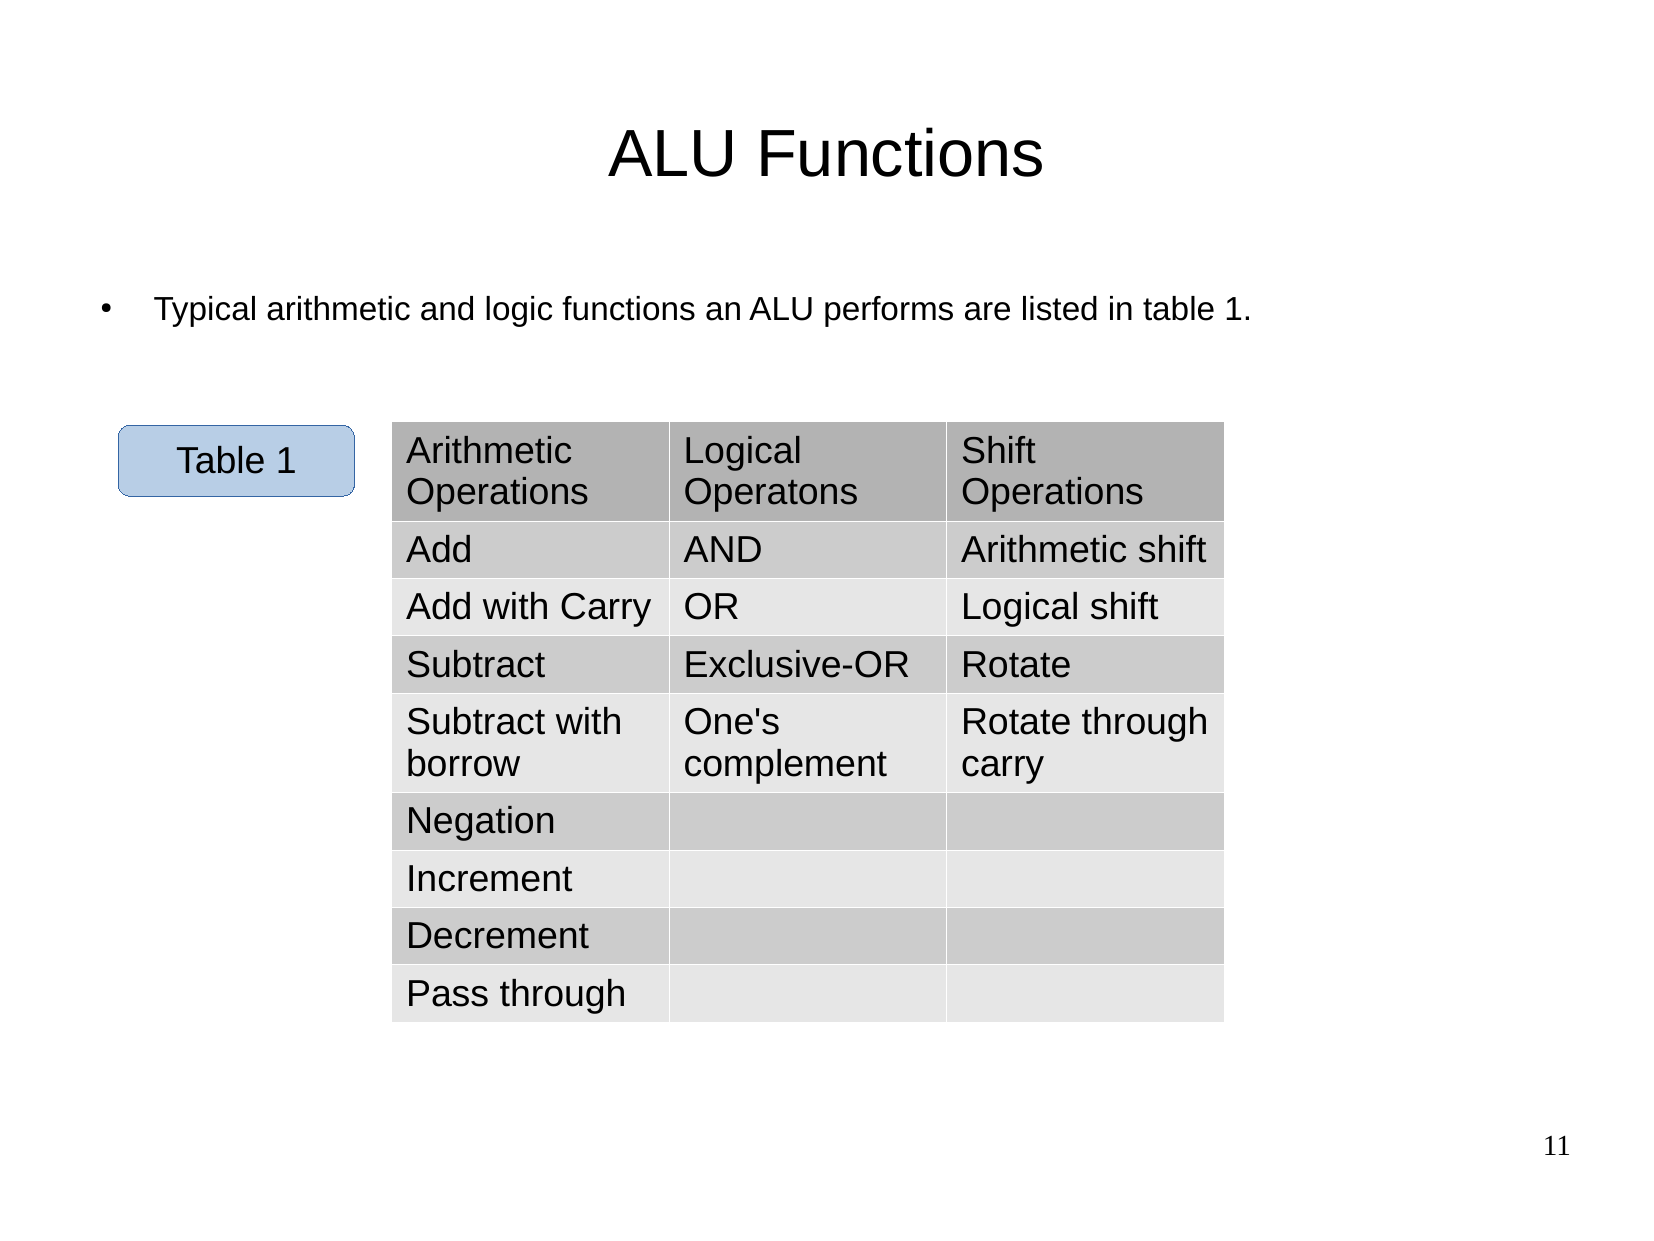

# ALU Functions
Typical arithmetic and logic functions an ALU performs are listed in table 1.
| Arithmetic Operations | Logical Operatons | Shift Operations |
| --- | --- | --- |
| Add | AND | Arithmetic shift |
| Add with Carry | OR | Logical shift |
| Subtract | Exclusive-OR | Rotate |
| Subtract with borrow | One's complement | Rotate through carry |
| Negation | | |
| Increment | | |
| Decrement | | |
| Pass through | | |
Table 1
11